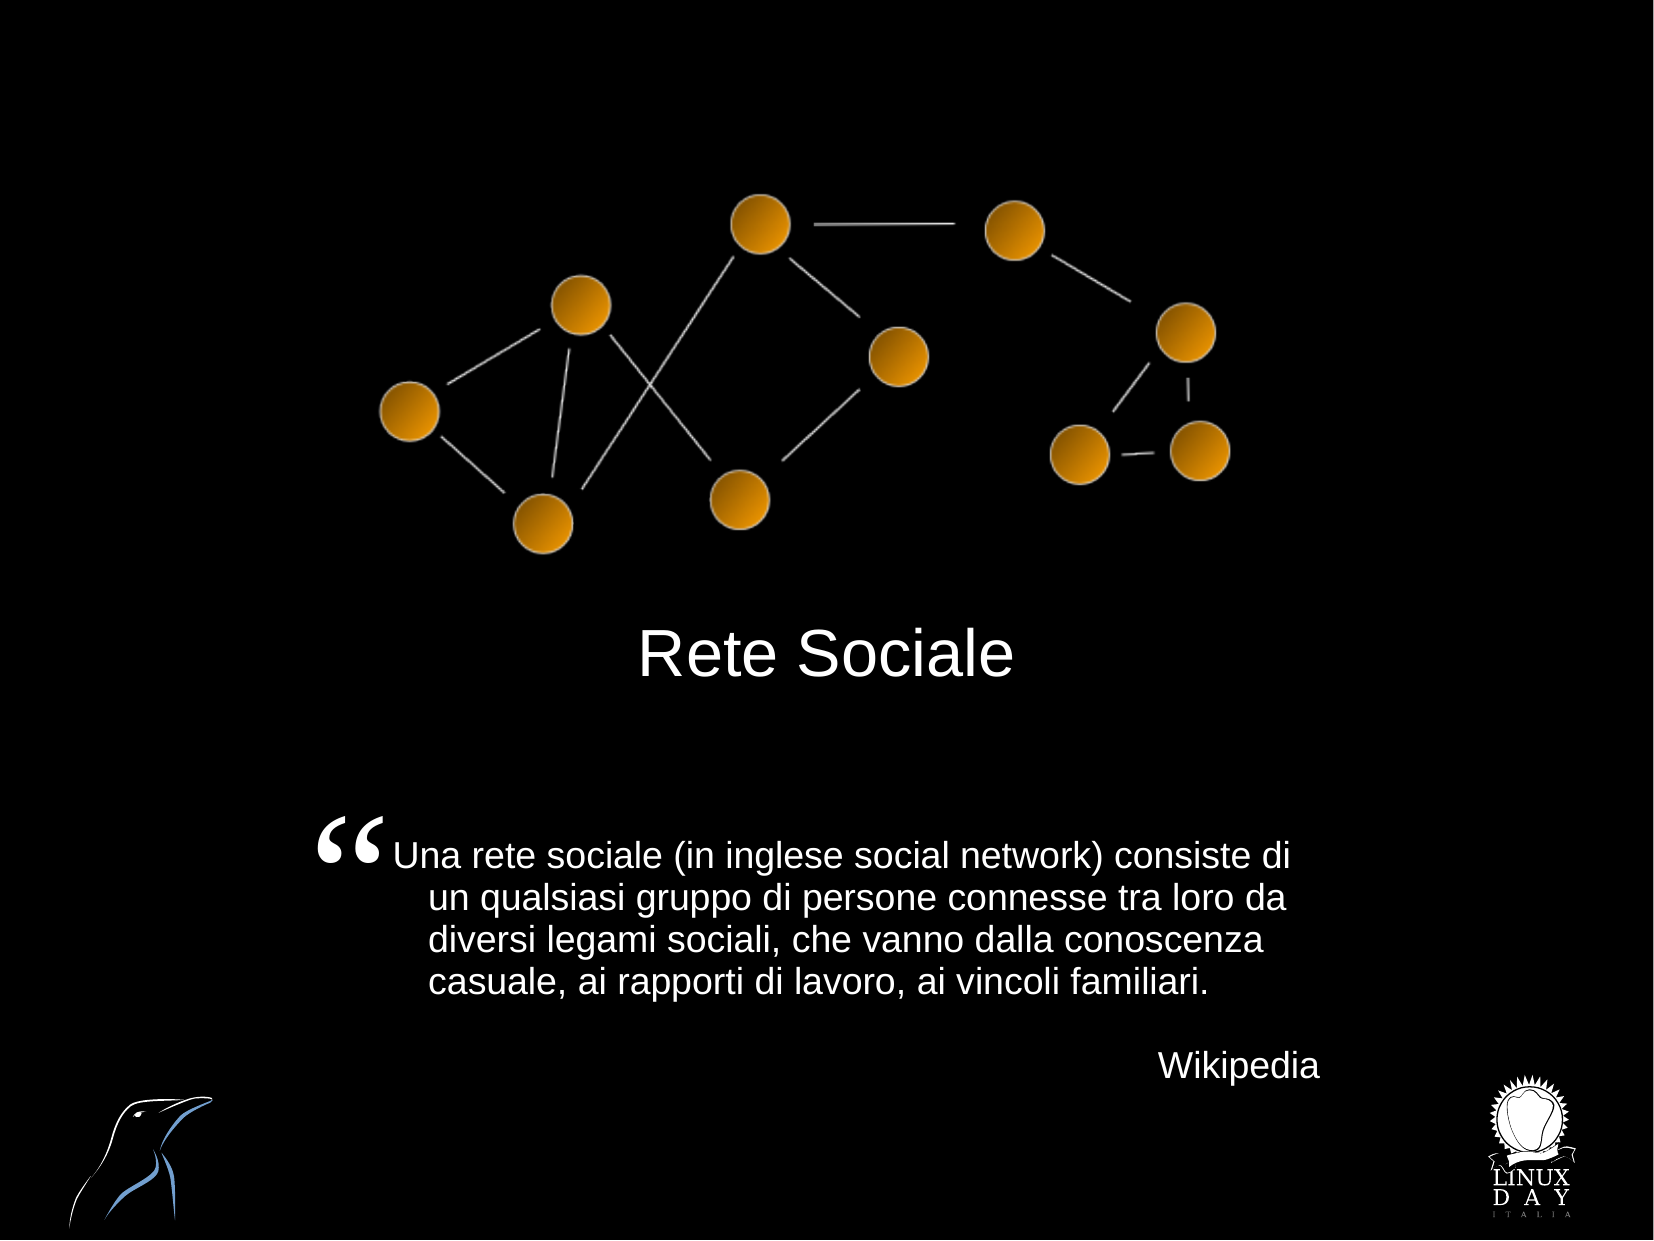

# Rete Sociale
“
Una rete sociale (in inglese social network) consiste di un qualsiasi gruppo di persone connesse tra loro da diversi legami sociali, che vanno dalla conoscenza casuale, ai rapporti di lavoro, ai vincoli familiari.
Wikipedia